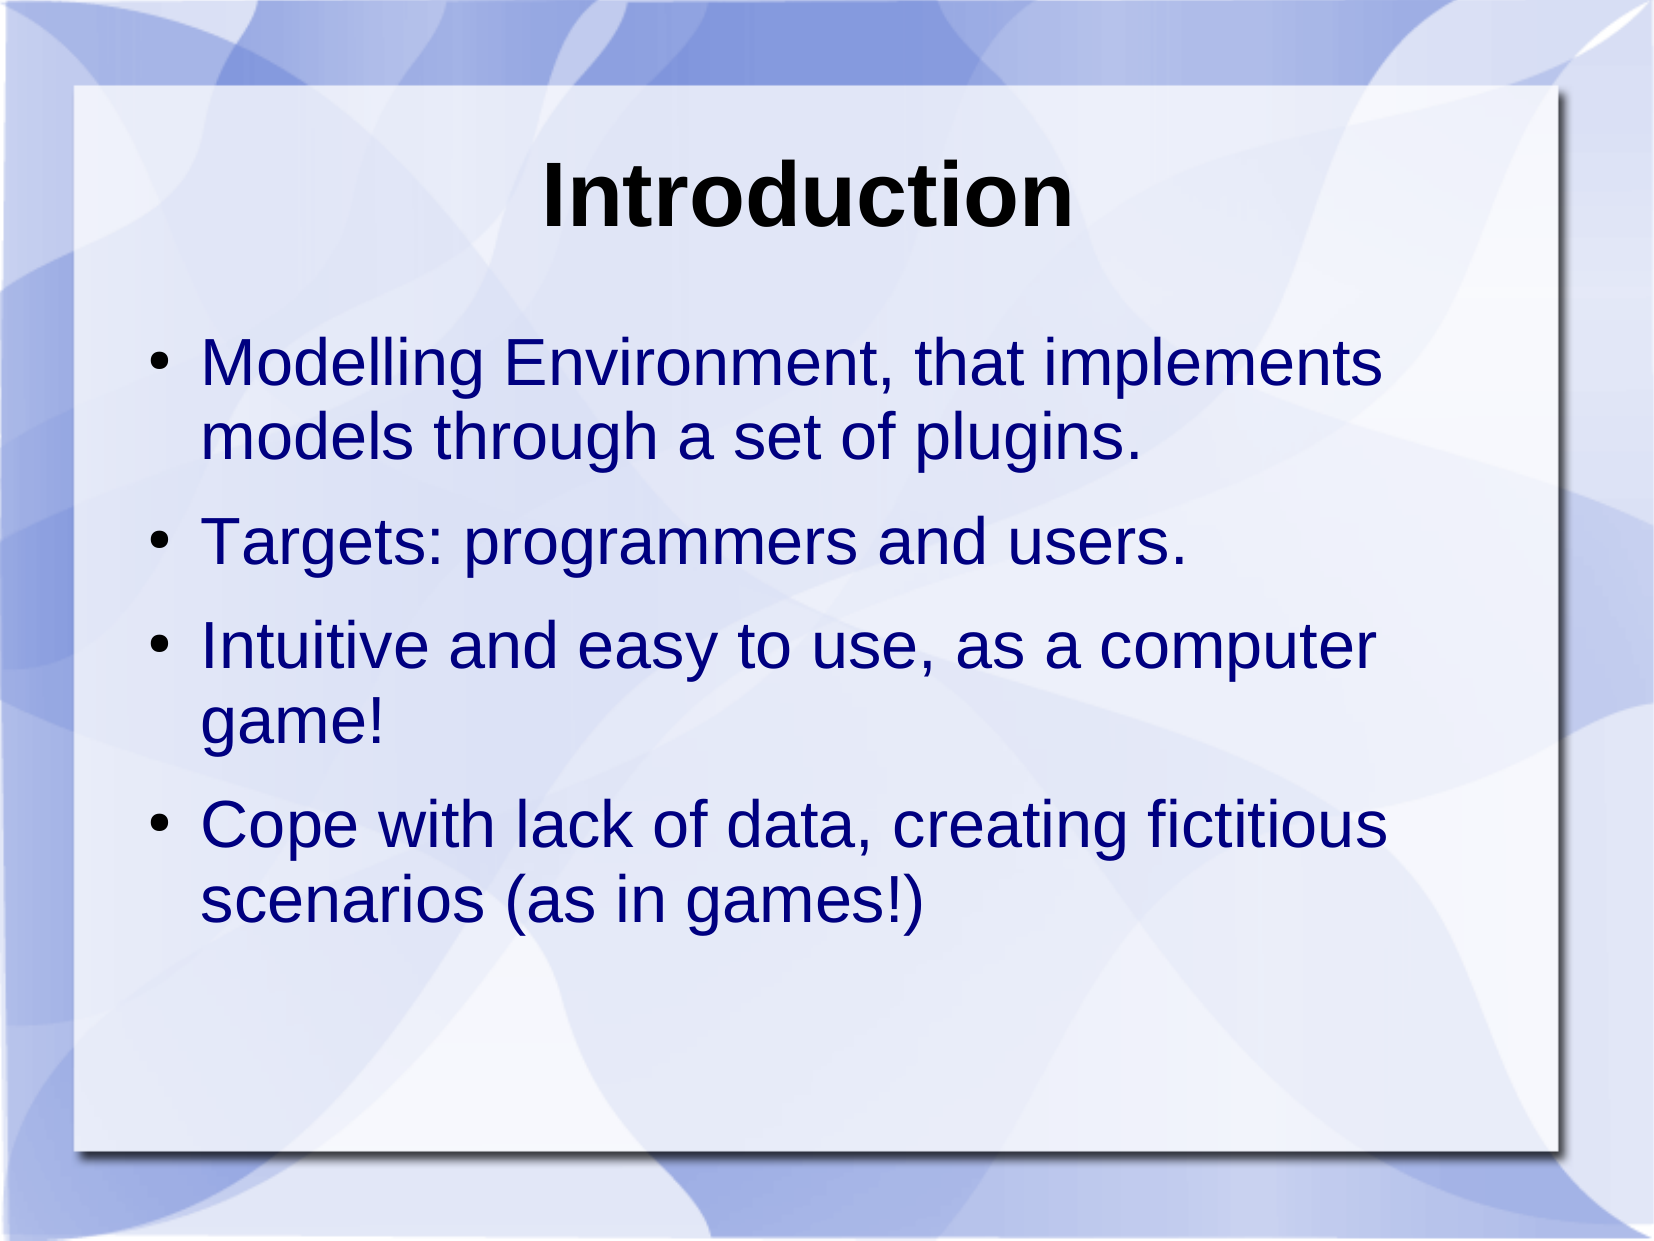

# Introduction
Modelling Environment, that implements models through a set of plugins.
Targets: programmers and users.
Intuitive and easy to use, as a computer game!
Cope with lack of data, creating fictitious scenarios (as in games!)